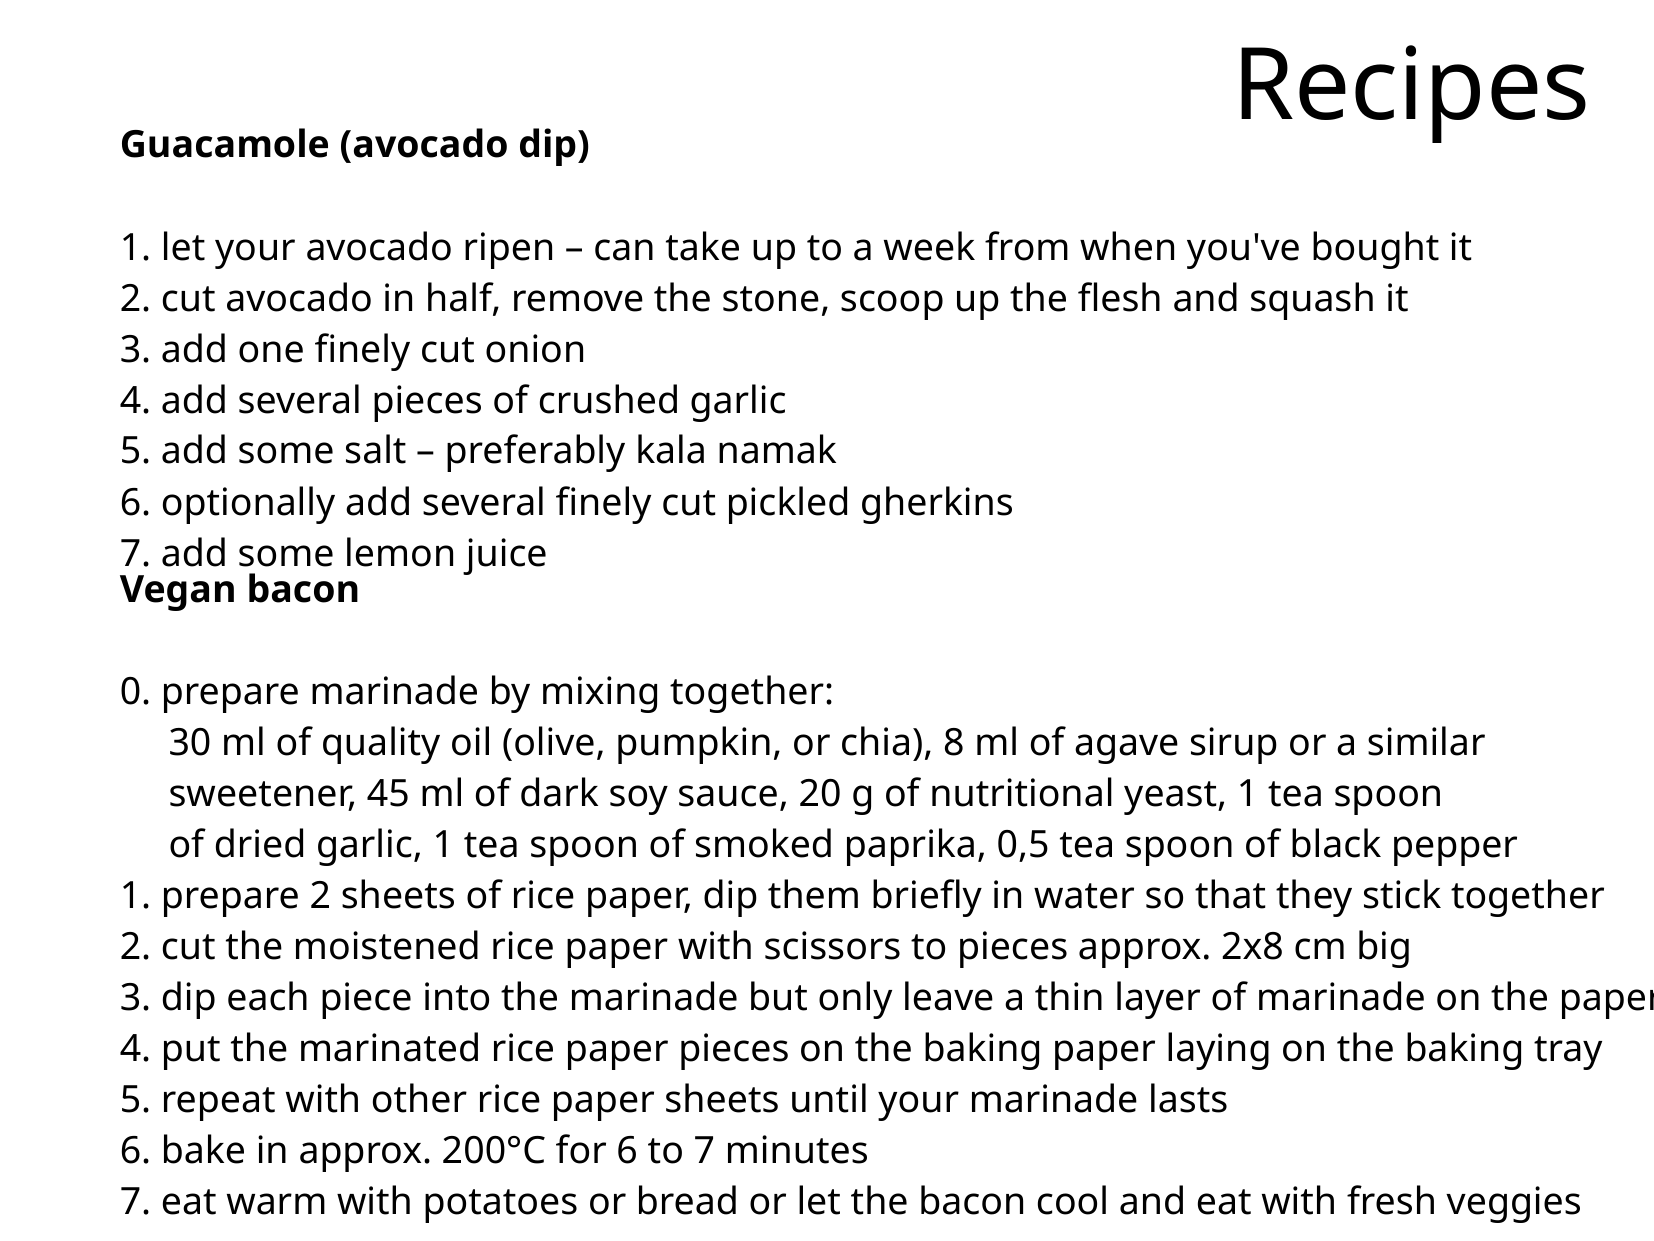

Recipes
Guacamole (avocado dip)
1. let your avocado ripen – can take up to a week from when you've bought it
2. cut avocado in half, remove the stone, scoop up the flesh and squash it
3. add one finely cut onion
4. add several pieces of crushed garlic
5. add some salt – preferably kala namak
6. optionally add several finely cut pickled gherkins
7. add some lemon juice
Vegan bacon
0. prepare marinade by mixing together:
 30 ml of quality oil (olive, pumpkin, or chia), 8 ml of agave sirup or a similar
 sweetener, 45 ml of dark soy sauce, 20 g of nutritional yeast, 1 tea spoon
 of dried garlic, 1 tea spoon of smoked paprika, 0,5 tea spoon of black pepper
1. prepare 2 sheets of rice paper, dip them briefly in water so that they stick together
2. cut the moistened rice paper with scissors to pieces approx. 2x8 cm big
3. dip each piece into the marinade but only leave a thin layer of marinade on the paper
4. put the marinated rice paper pieces on the baking paper laying on the baking tray
5. repeat with other rice paper sheets until your marinade lasts
6. bake in approx. 200°C for 6 to 7 minutes
7. eat warm with potatoes or bread or let the bacon cool and eat with fresh veggies